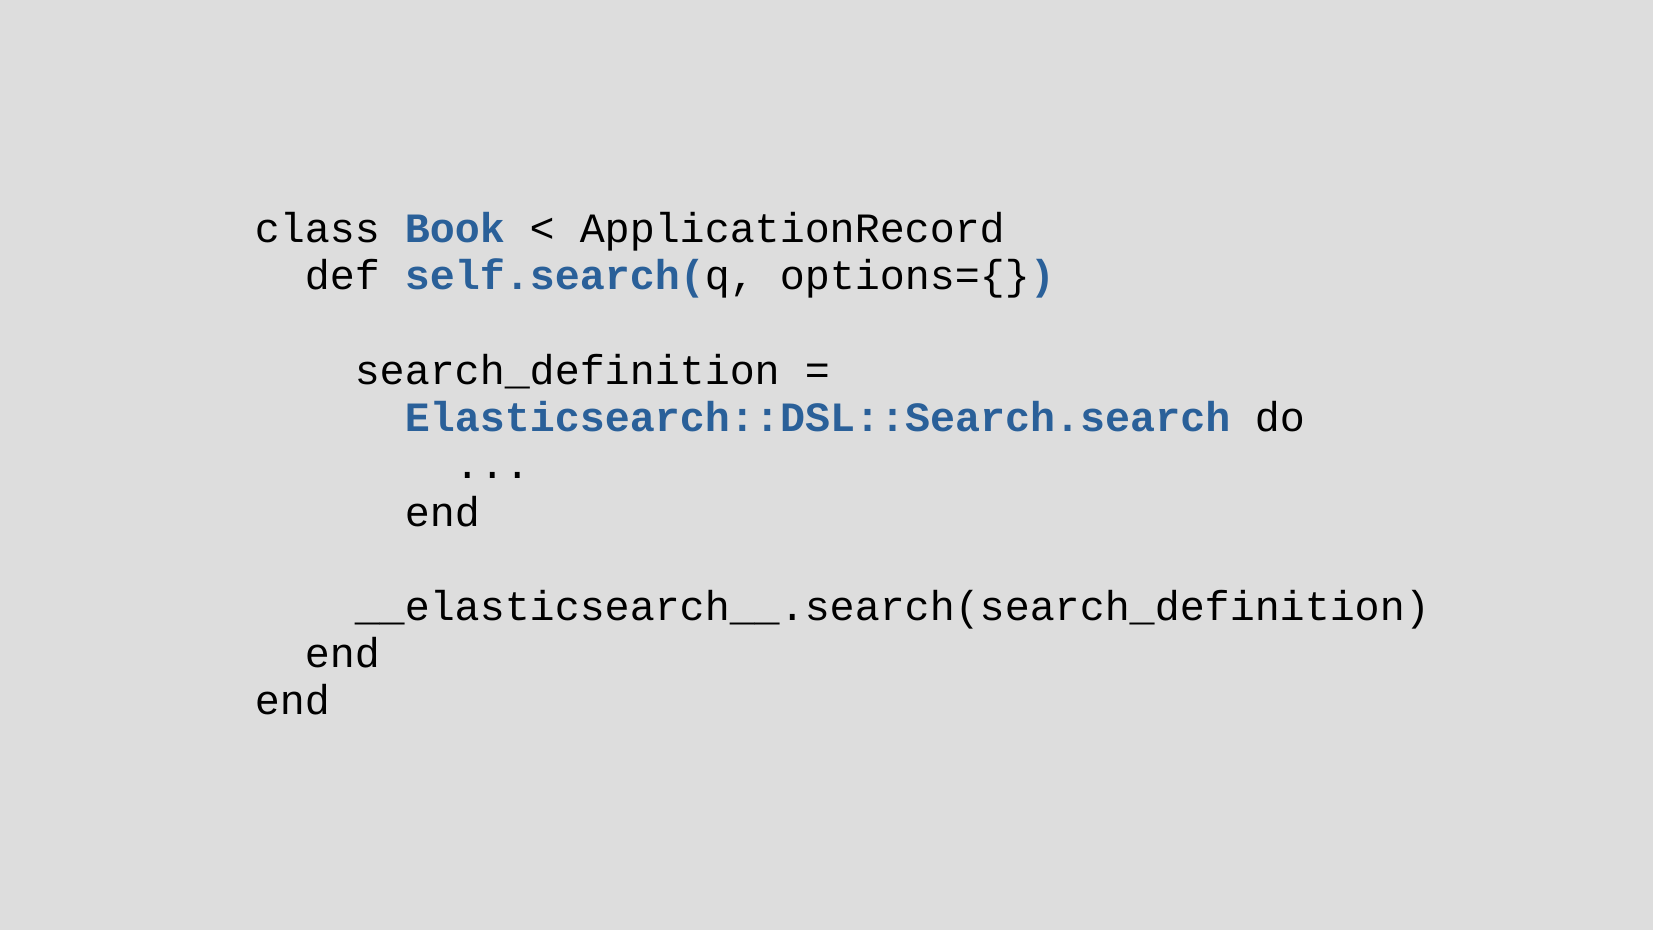

class Book < ApplicationRecord
 def self.search(q, options={})
 search_definition =
 Elasticsearch::DSL::Search.search do
 ...
 end
 __elasticsearch__.search(search_definition)
 end
end